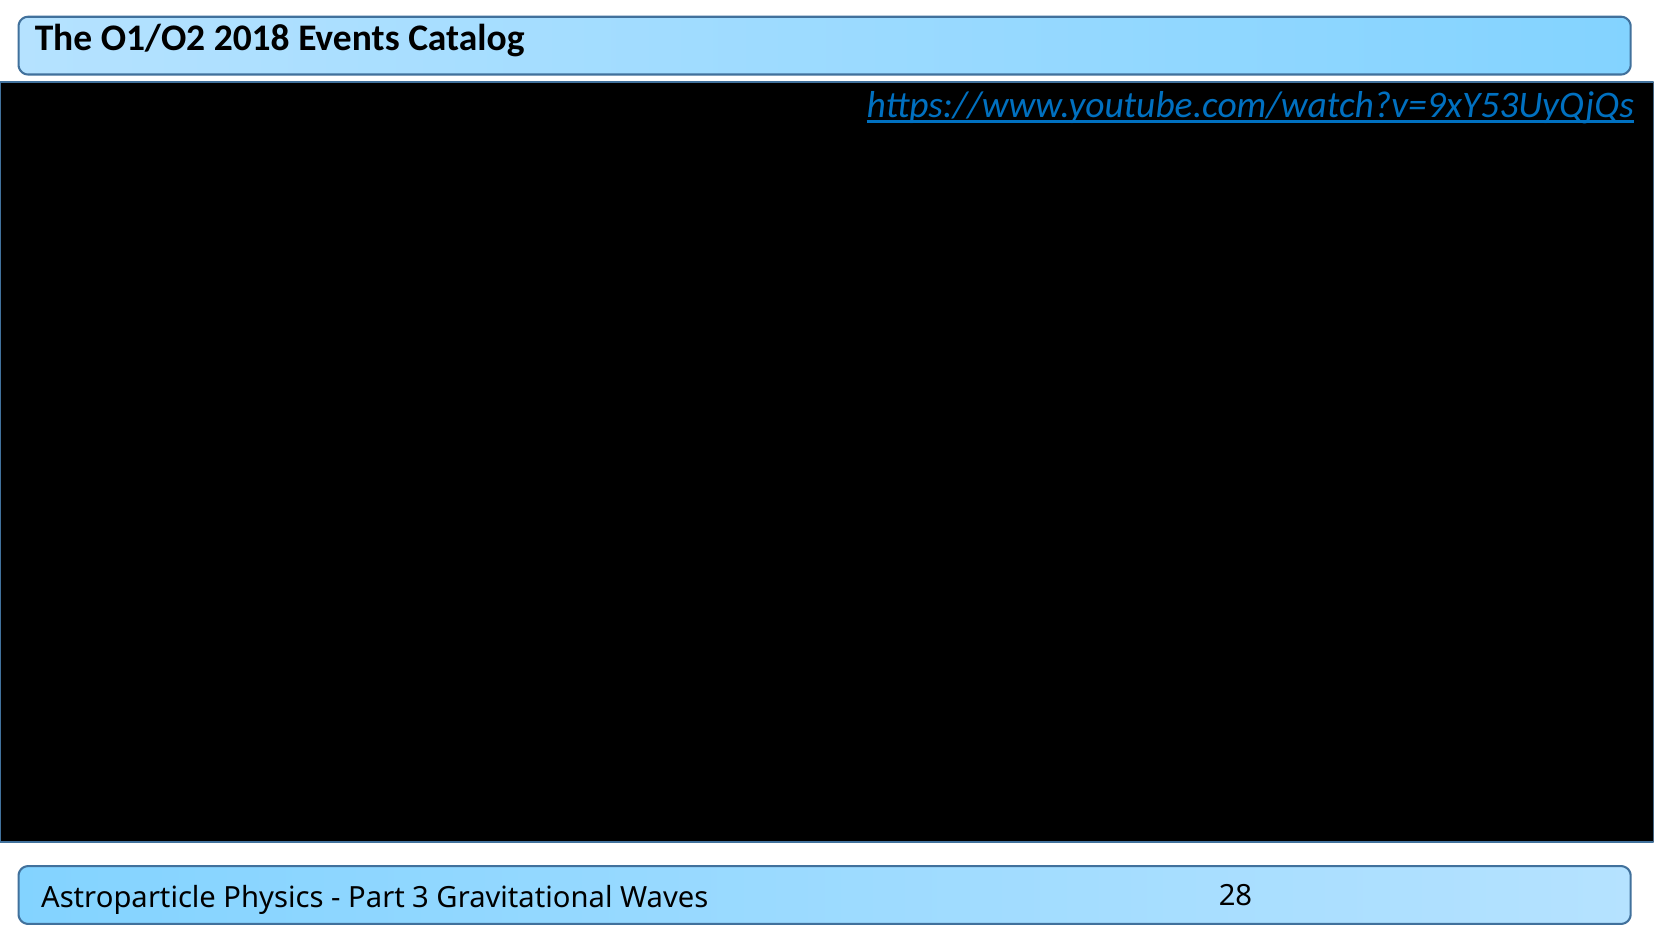

The O1/O2 2018 Events Catalog
https://www.youtube.com/watch?v=9xY53UyQjQs
Astroparticle Physics - Part 3 Gravitational Waves